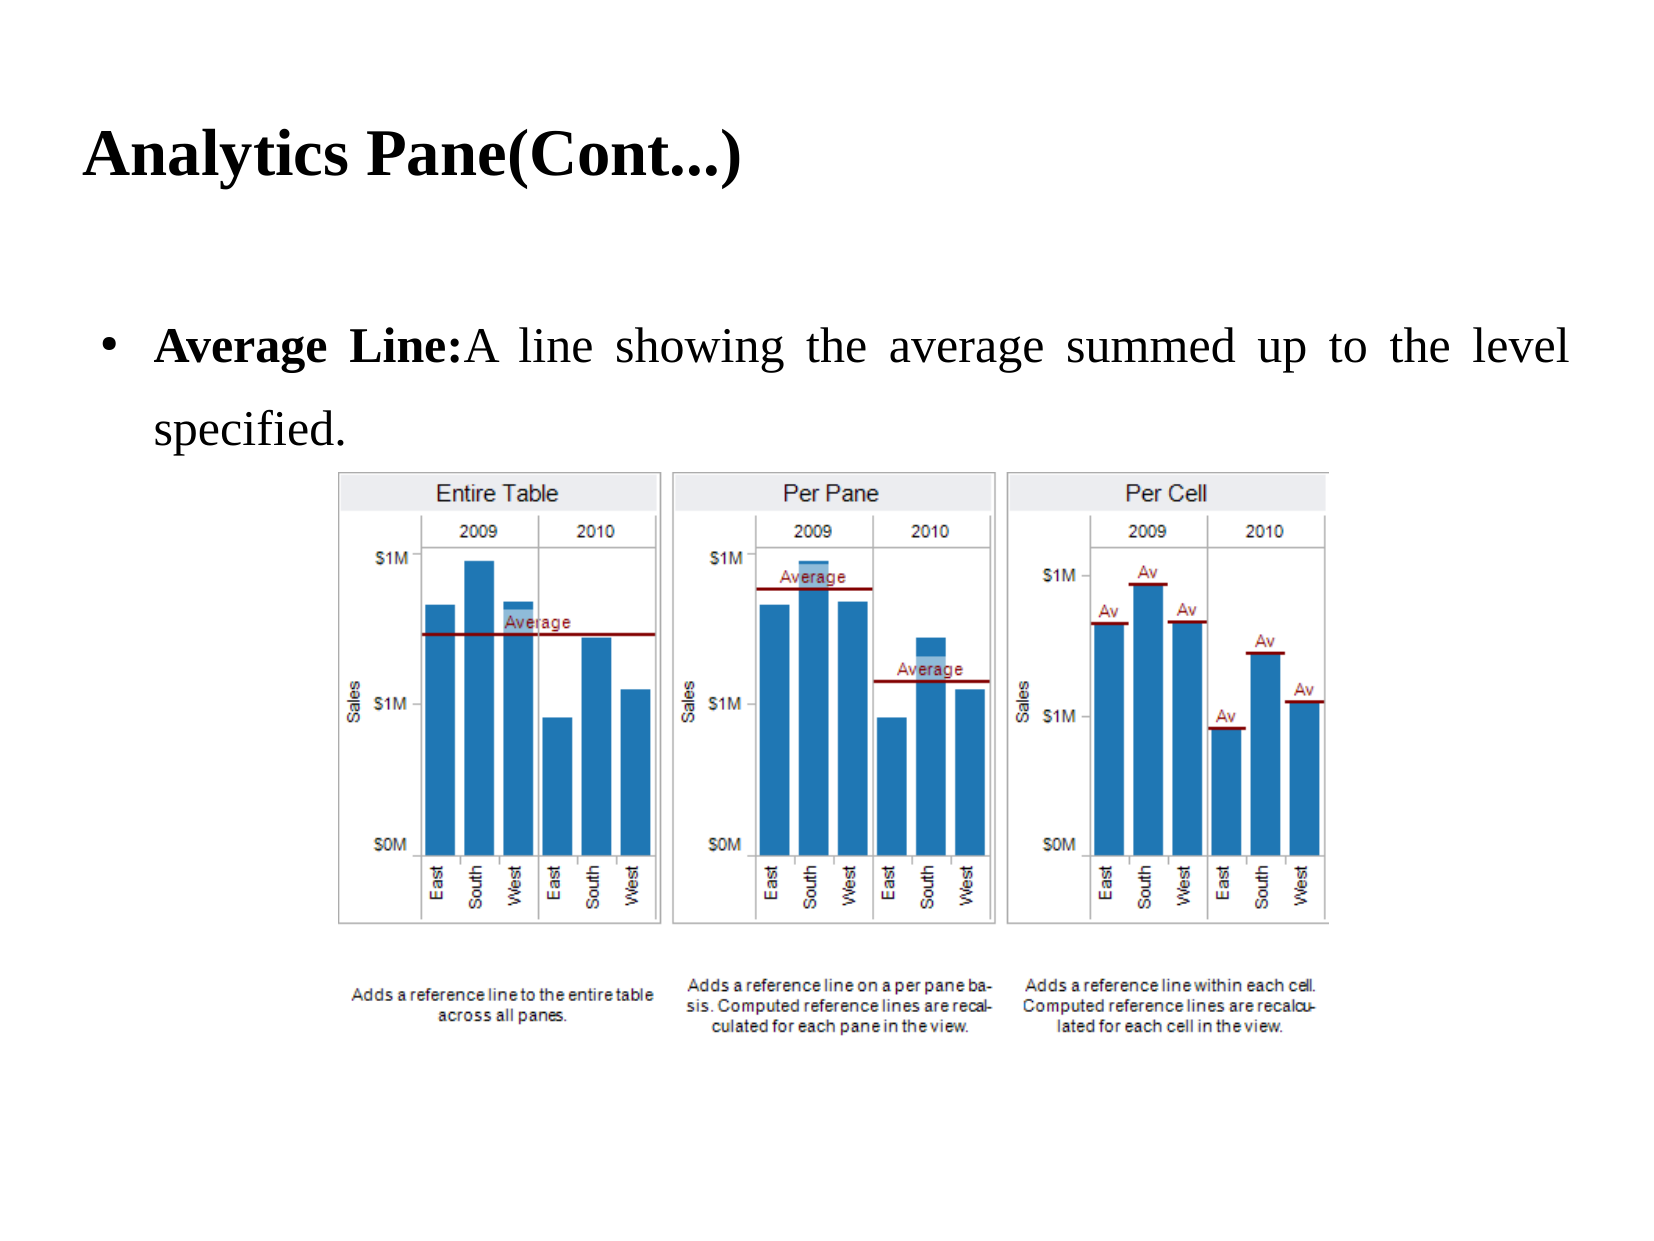

# Analytics Pane(Cont...)
Average Line:A line showing the average summed up to the level specified.